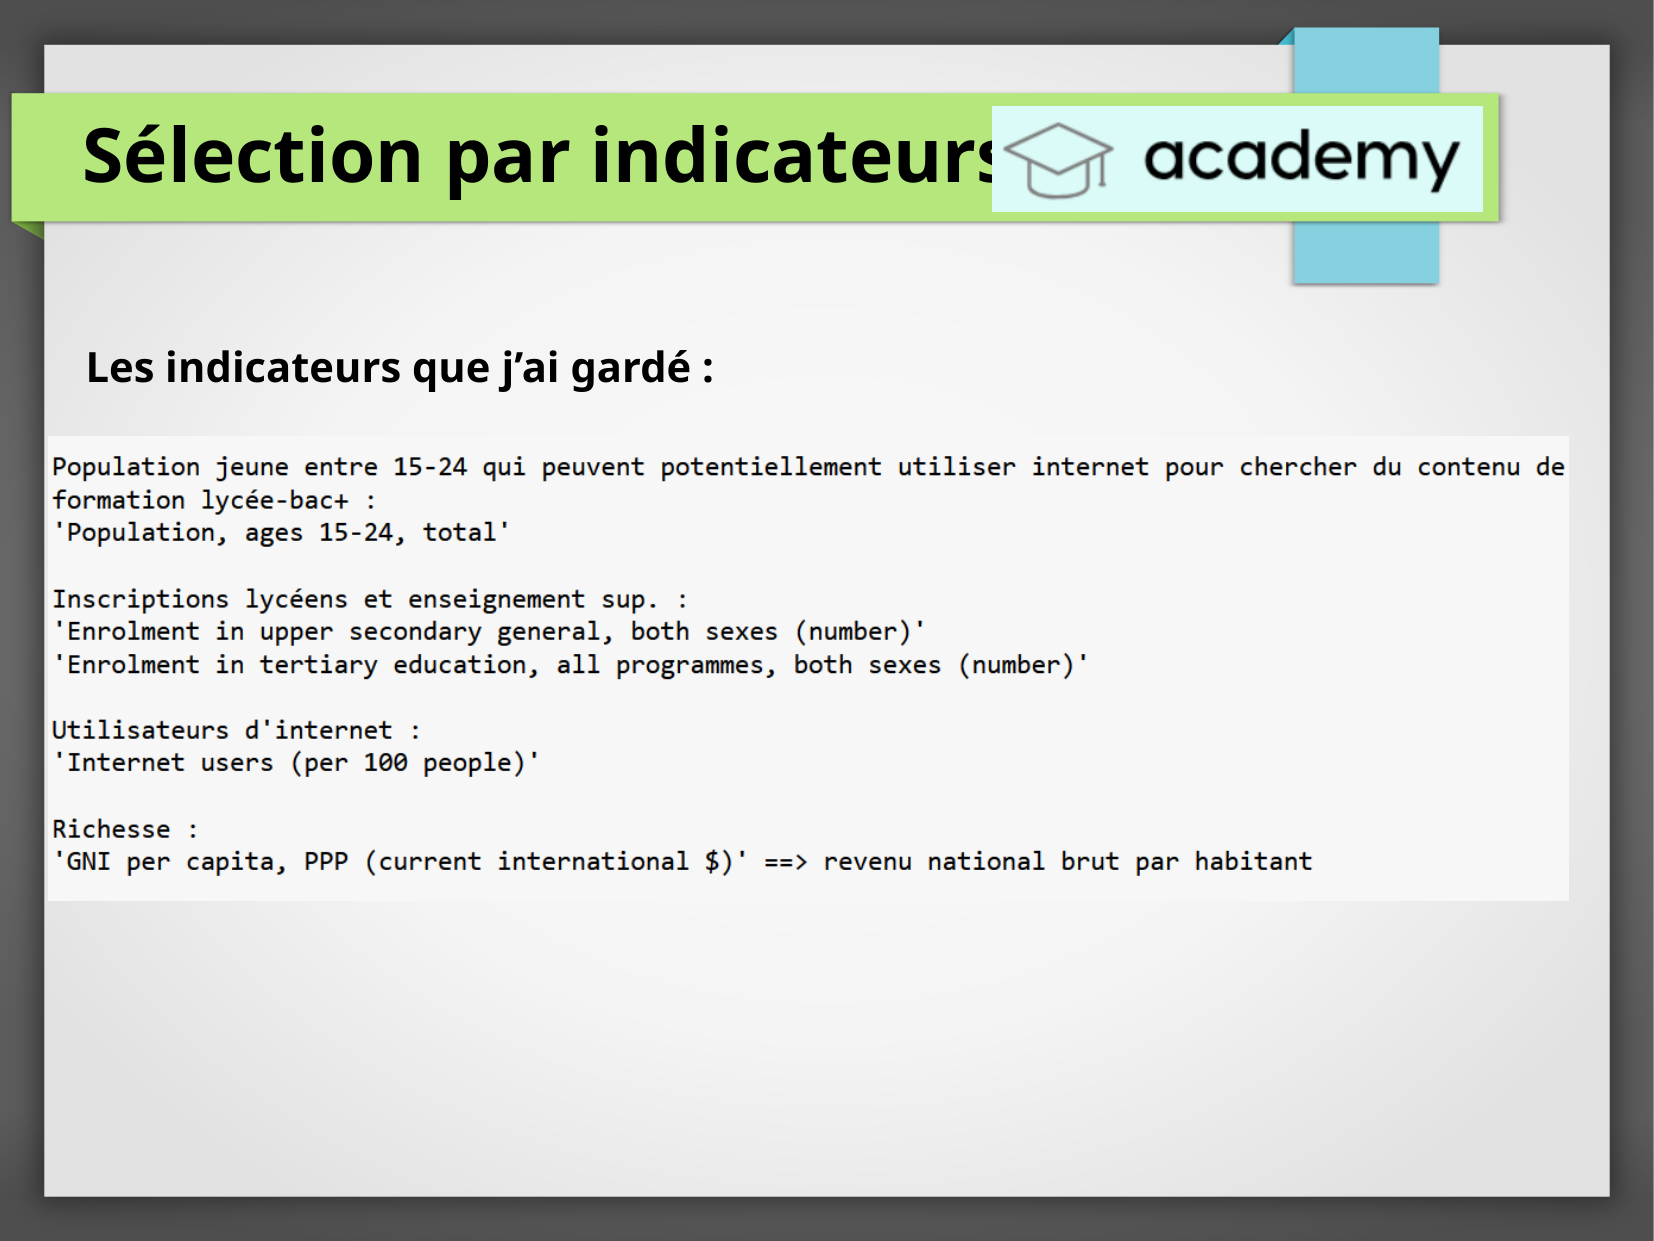

# Sélection par indicateurs
Les indicateurs que j’ai gardé :